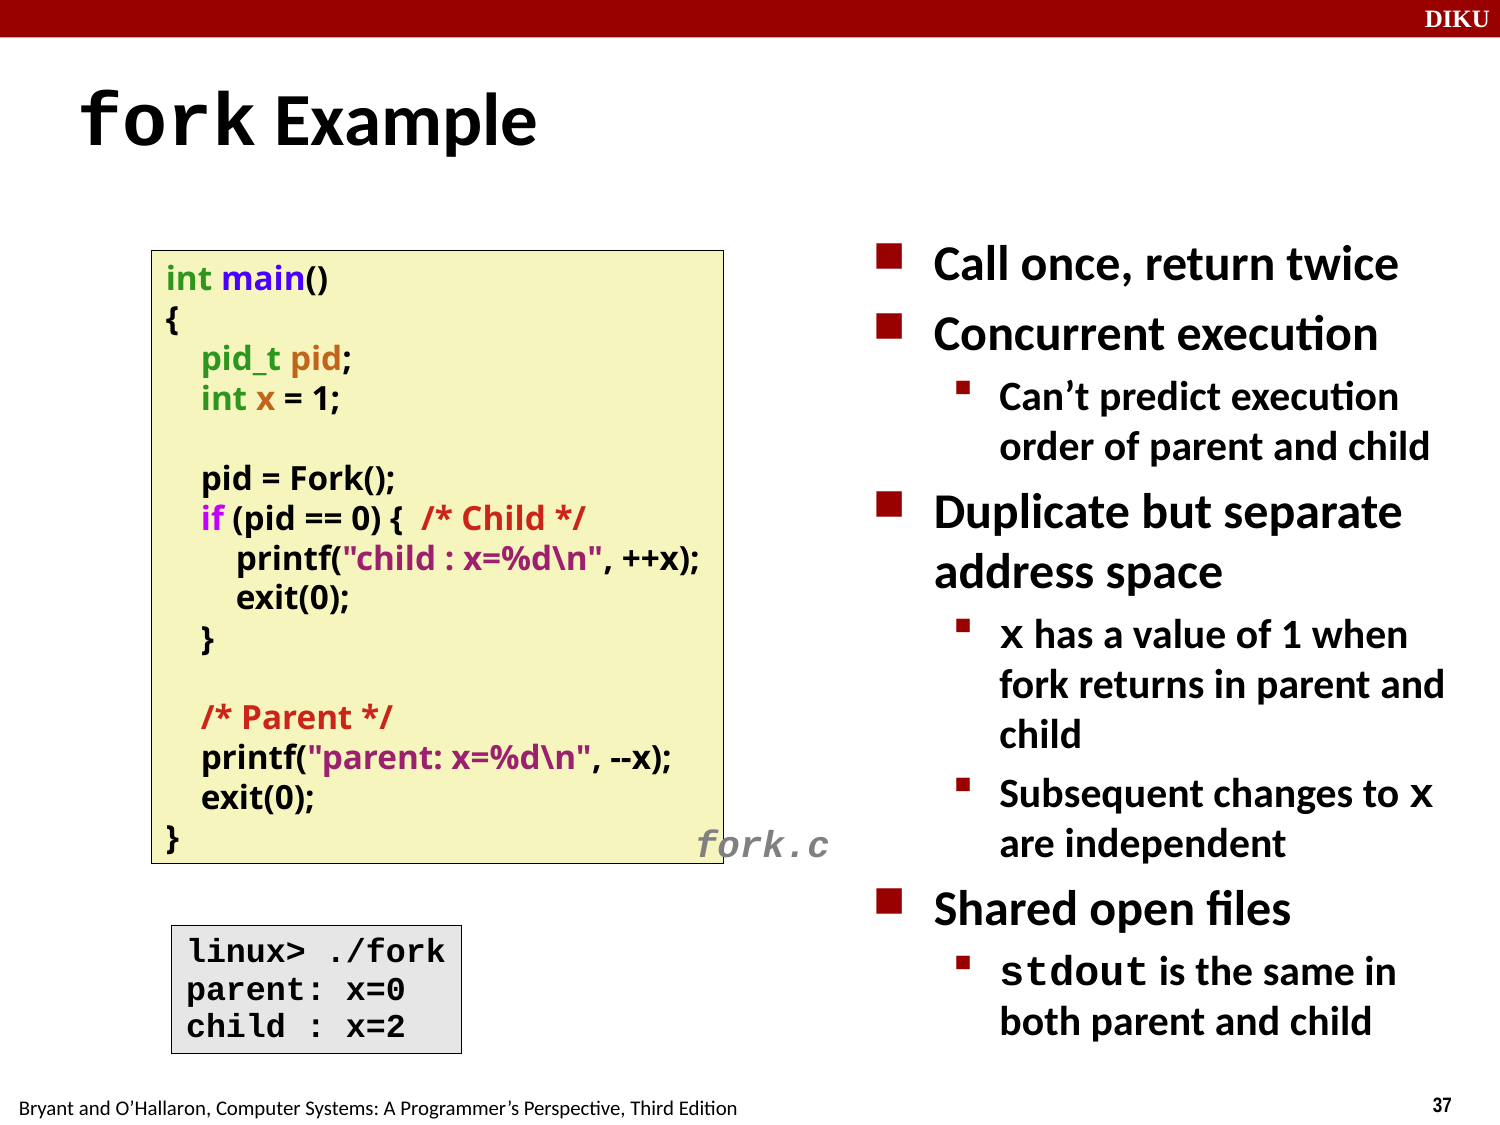

# fork Example
Call once, return twice
Concurrent execution
Can’t predict execution order of parent and child
Duplicate but separate address space
x has a value of 1 when fork returns in parent and child
Subsequent changes to x are independent
Shared open files
stdout is the same in both parent and child
int main()
{
 pid_t pid;
 int x = 1;
 pid = Fork();
 if (pid == 0) { /* Child */
 printf("child : x=%d\n", ++x);
 exit(0);
 }
 /* Parent */
 printf("parent: x=%d\n", --x);
 exit(0);
}
fork.c
linux> ./fork
parent: x=0
child : x=2